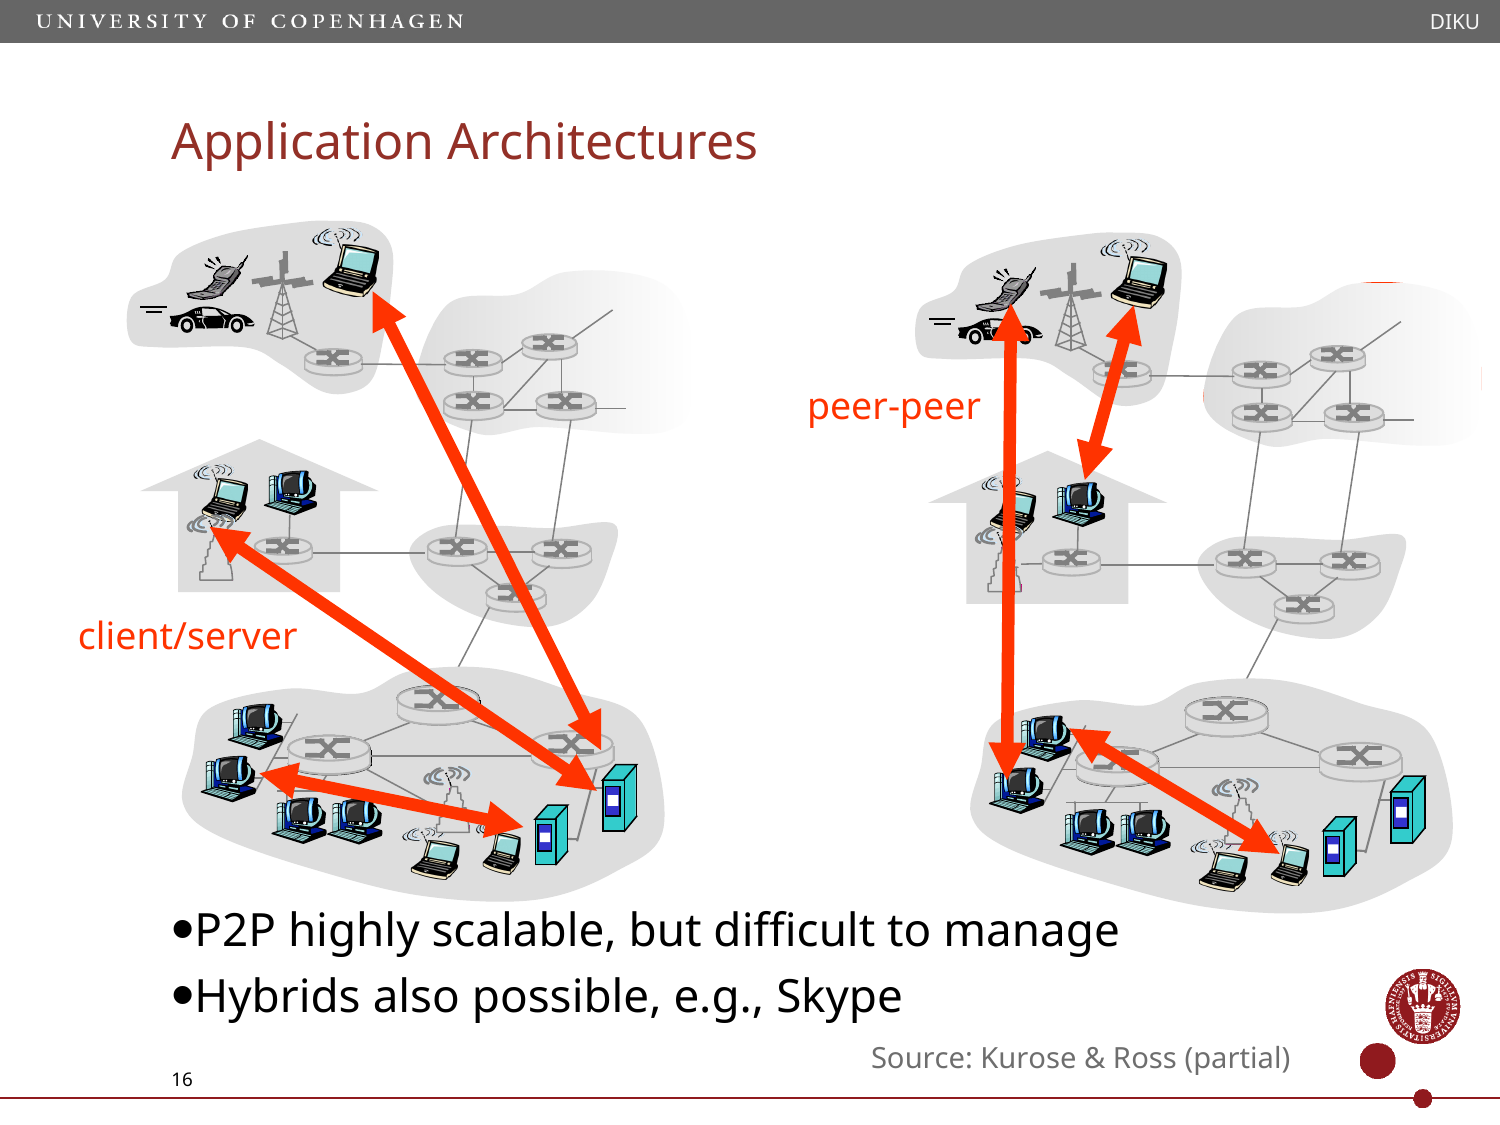

DIKU
# Application Architectures
client/server
peer-peer
P2P highly scalable, but difficult to manage
Hybrids also possible, e.g., Skype
Source: Kurose & Ross (partial)